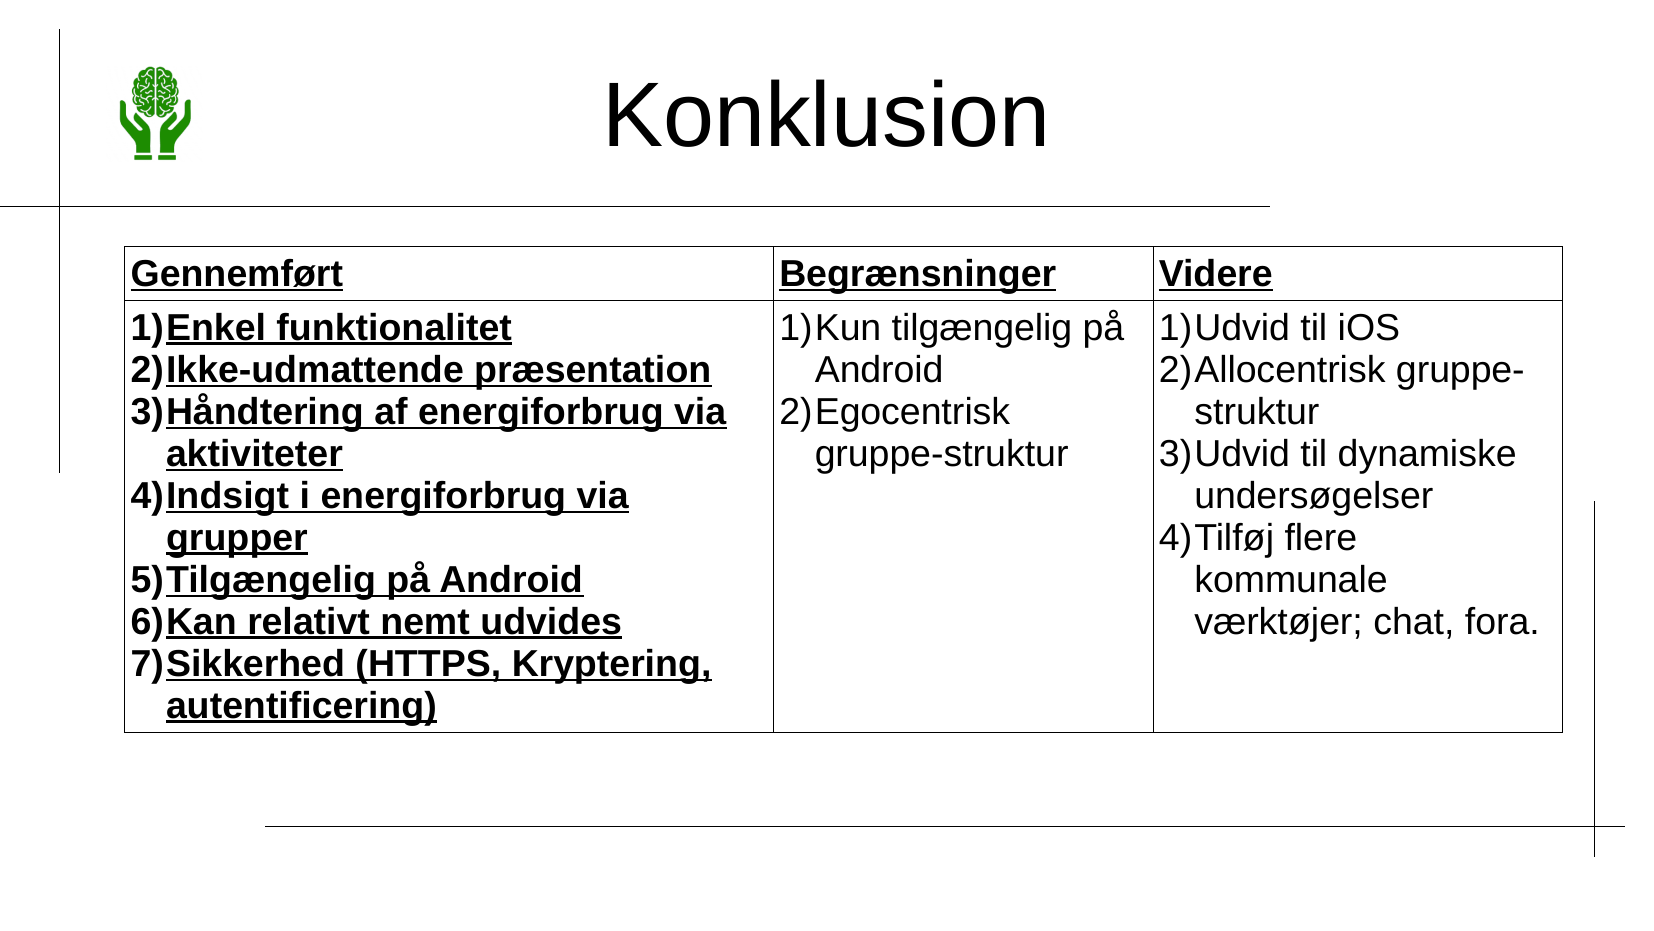

# Konklusion
| Gennemført | Begrænsninger | Videre |
| --- | --- | --- |
| Enkel funktionalitet Ikke-udmattende præsentation Håndtering af energiforbrug via aktiviteter Indsigt i energiforbrug via grupper Tilgængelig på Android Kan relativt nemt udvides Sikkerhed (HTTPS, Kryptering, autentificering) | Kun tilgængelig på Android Egocentrisk gruppe-struktur | Udvid til iOS Allocentrisk gruppe-struktur Udvid til dynamiske undersøgelser Tilføj flere kommunale værktøjer; chat, fora. |